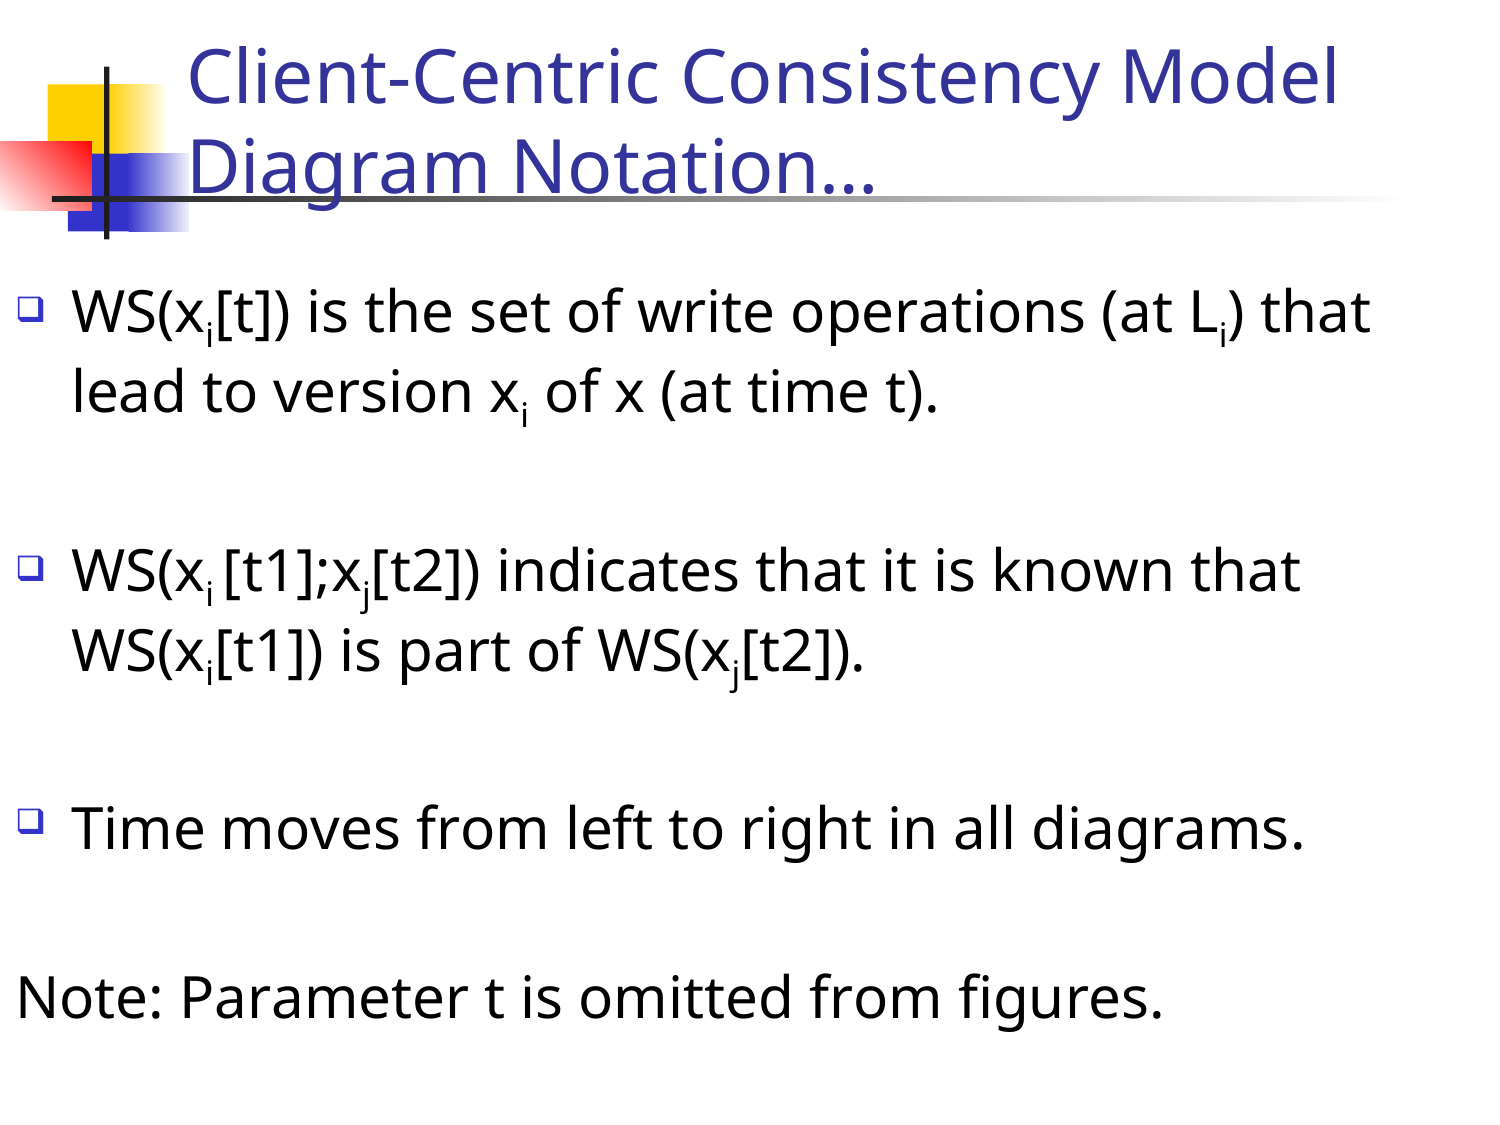

Client-Centric Consistency Model Diagram Notation…
WS(xi[t]) is the set of write operations (at Li) that lead to version xi of x (at time t).
WS(xi [t1];xj[t2]) indicates that it is known that WS(xi[t1]) is part of WS(xj[t2]).
Time moves from left to right in all diagrams.
Note: Parameter t is omitted from ﬁgures.